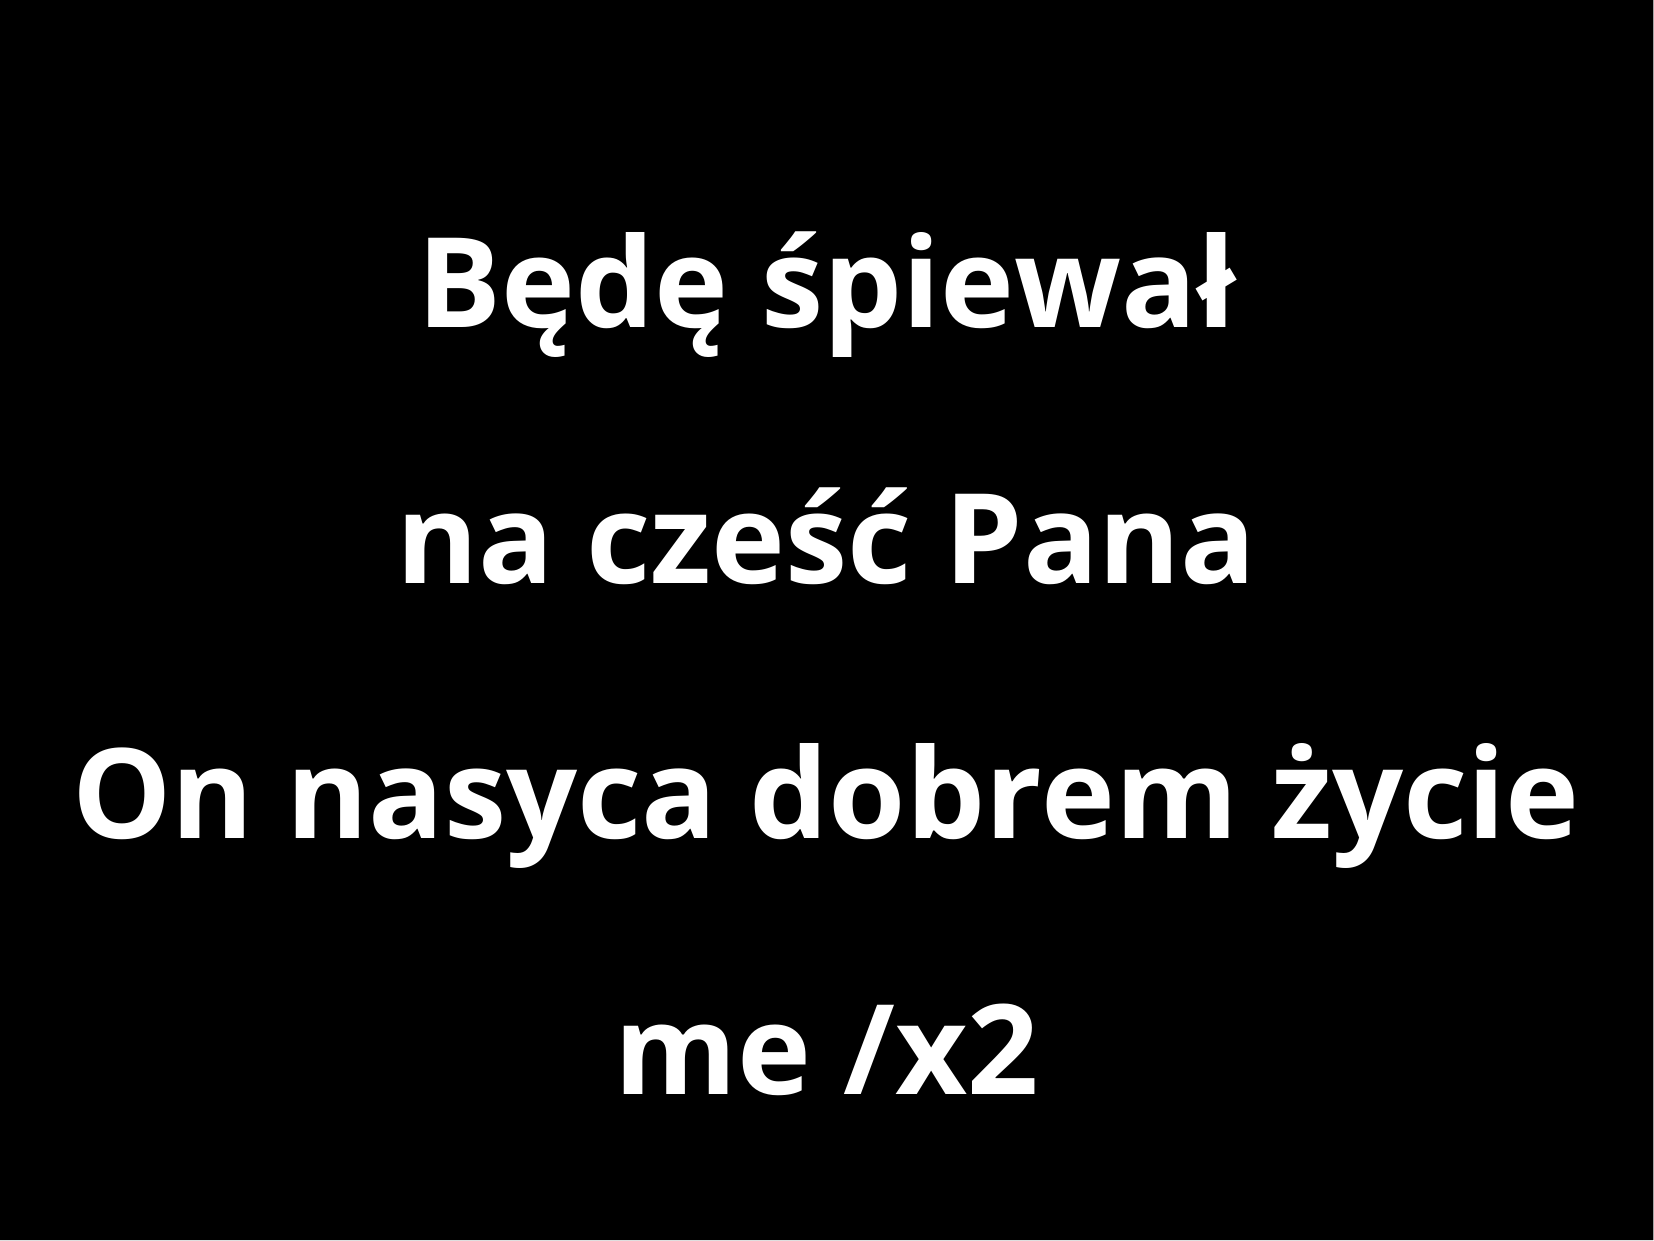

# Będę śpiewał na cześć Pana On nasyca dobrem życie me /x2